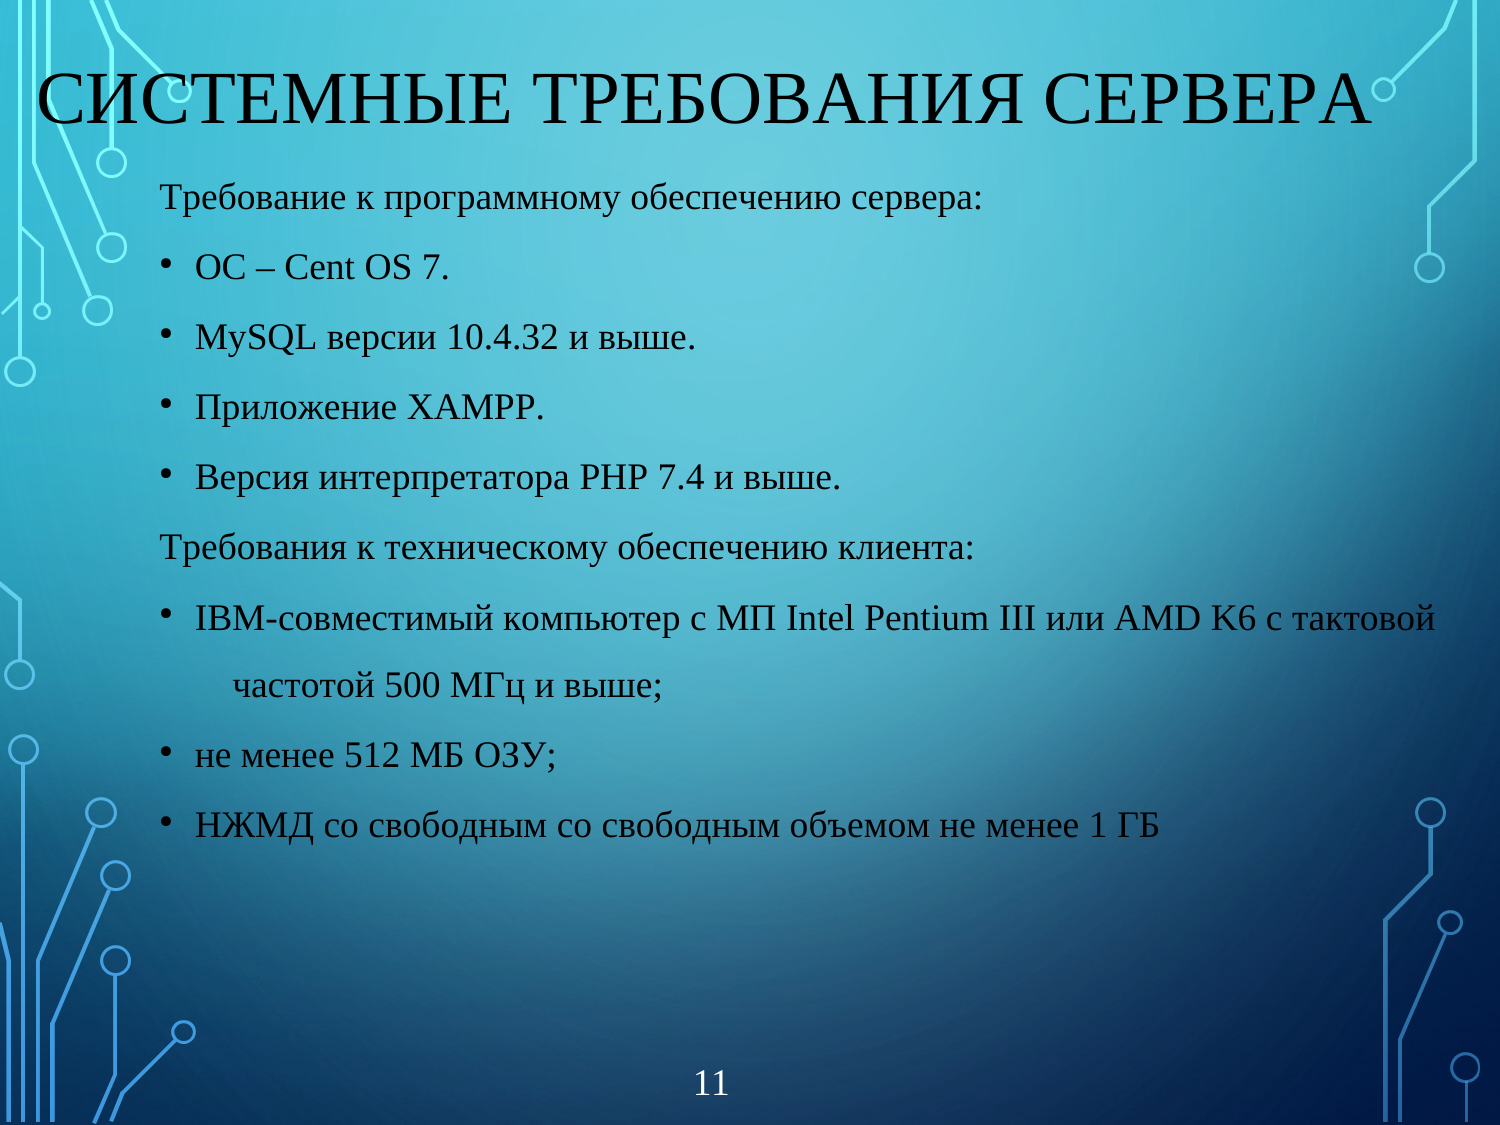

СИСТЕМНЫЕ ТРЕБОВАНИЯ СЕРВЕРА
Требование к программному обеспечению сервера:
ОС – Cent OS 7.
MySQL версии 10.4.32 и выше.
Приложение XAMPP.
Версия интерпретатора PHP 7.4 и выше.
Требования к техническому обеспечению клиента:
IBM-совместимый компьютер с МП Intel Pentium III или AMD K6 с тактовой частотой 500 МГц и выше;
не менее 512 МБ ОЗУ;
НЖМД со свободным со свободным объемом не менее 1 ГБ